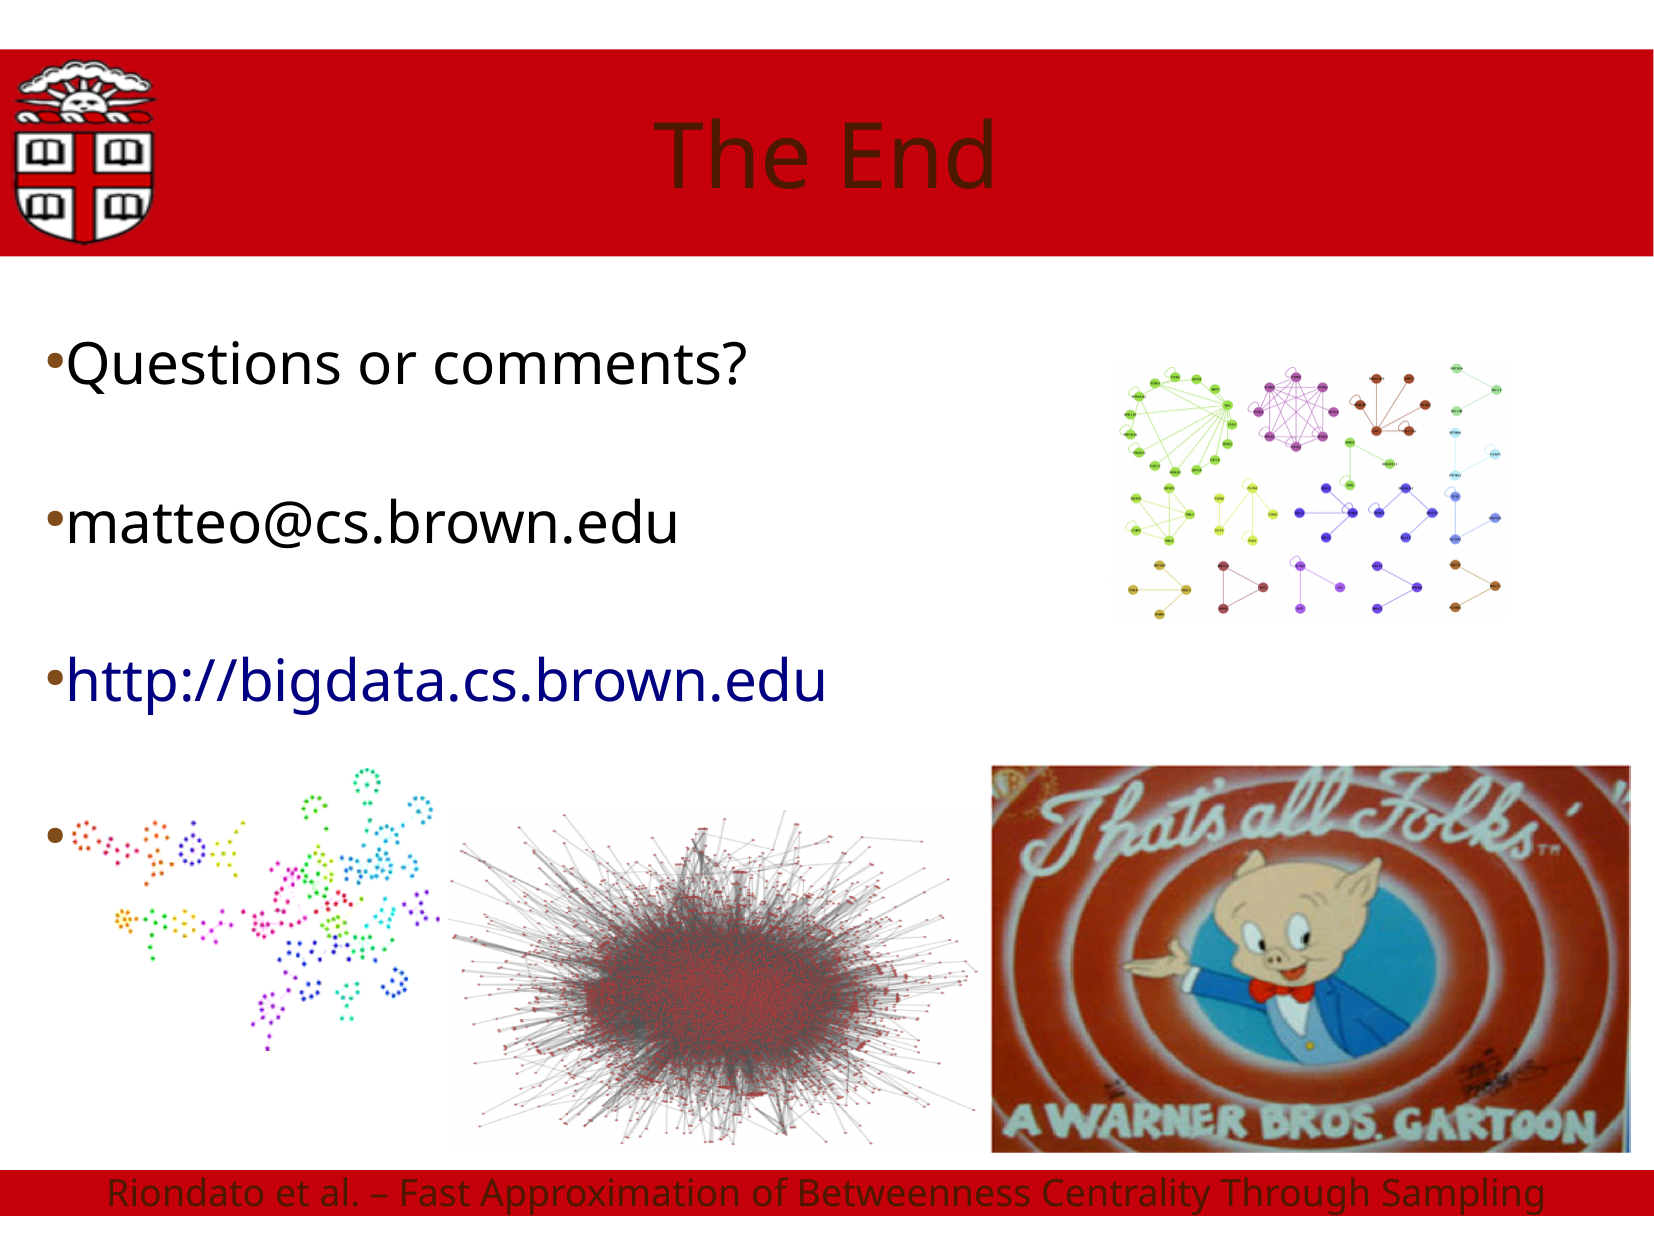

# The End
Questions or comments?
matteo@cs.brown.edu
http://bigdata.cs.brown.edu
http://database.cs.brown.edu
Riondato et al. – Fast Approximation of Betweenness Centrality Through Sampling